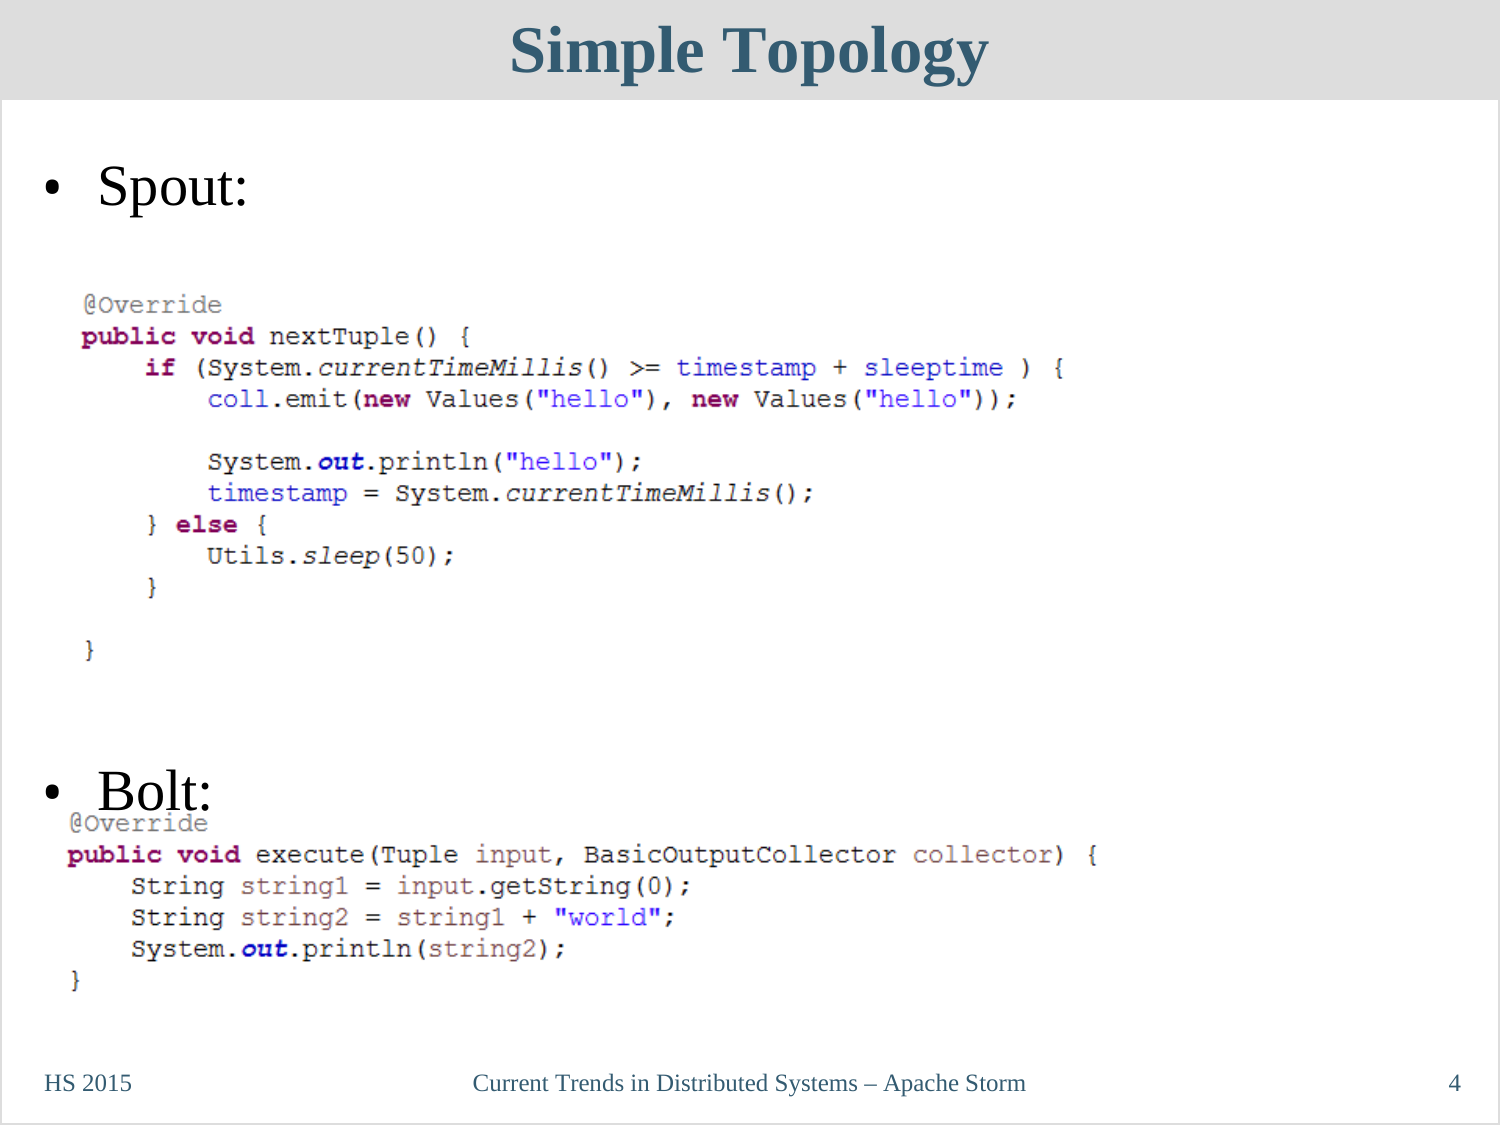

# Simple Topology
Spout:
Bolt:
HS 2015
Current Trends in Distributed Systems – Apache Storm